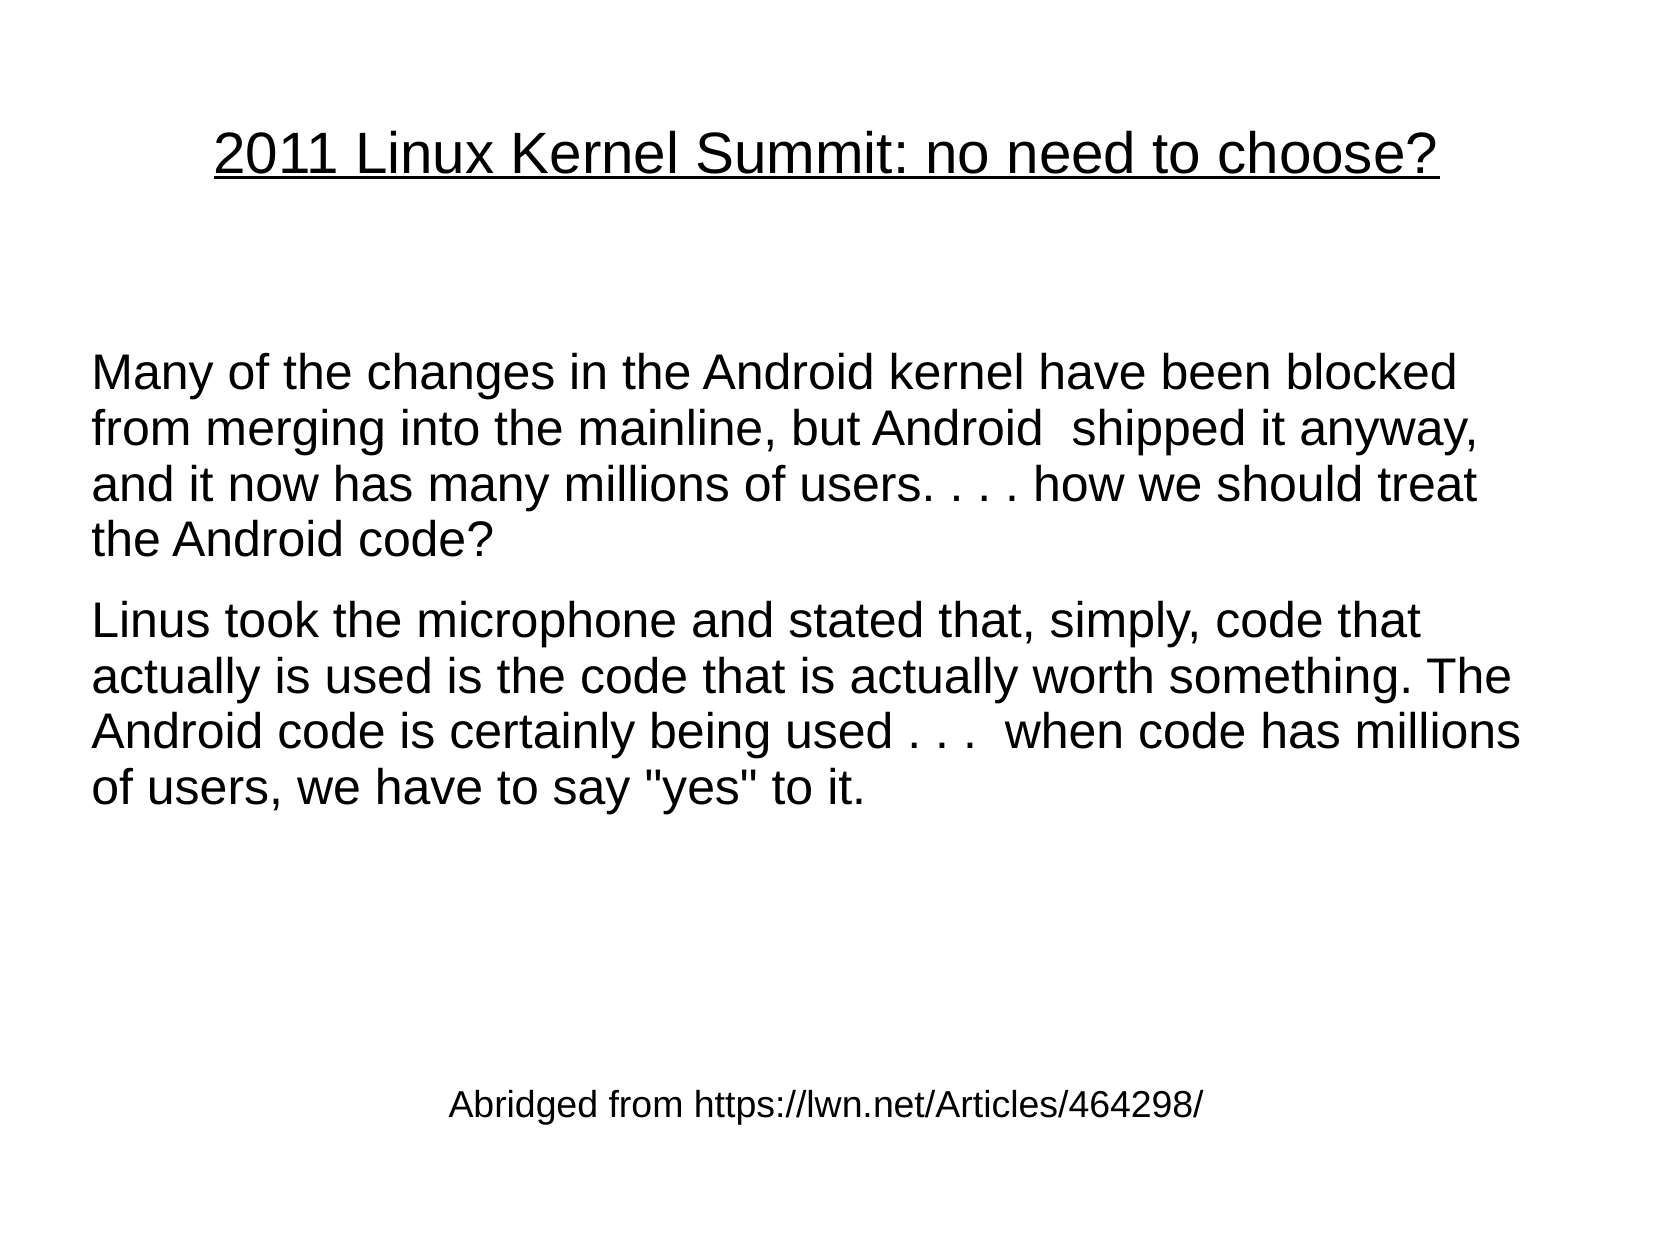

# 2011 Linux Kernel Summit: no need to choose?
Many of the changes in the Android kernel have been blocked from merging into the mainline, but Android shipped it anyway, and it now has many millions of users. . . . how we should treat the Android code?
Linus took the microphone and stated that, simply, code that actually is used is the code that is actually worth something. The Android code is certainly being used . . . when code has millions of users, we have to say "yes" to it.
Abridged from https://lwn.net/Articles/464298/